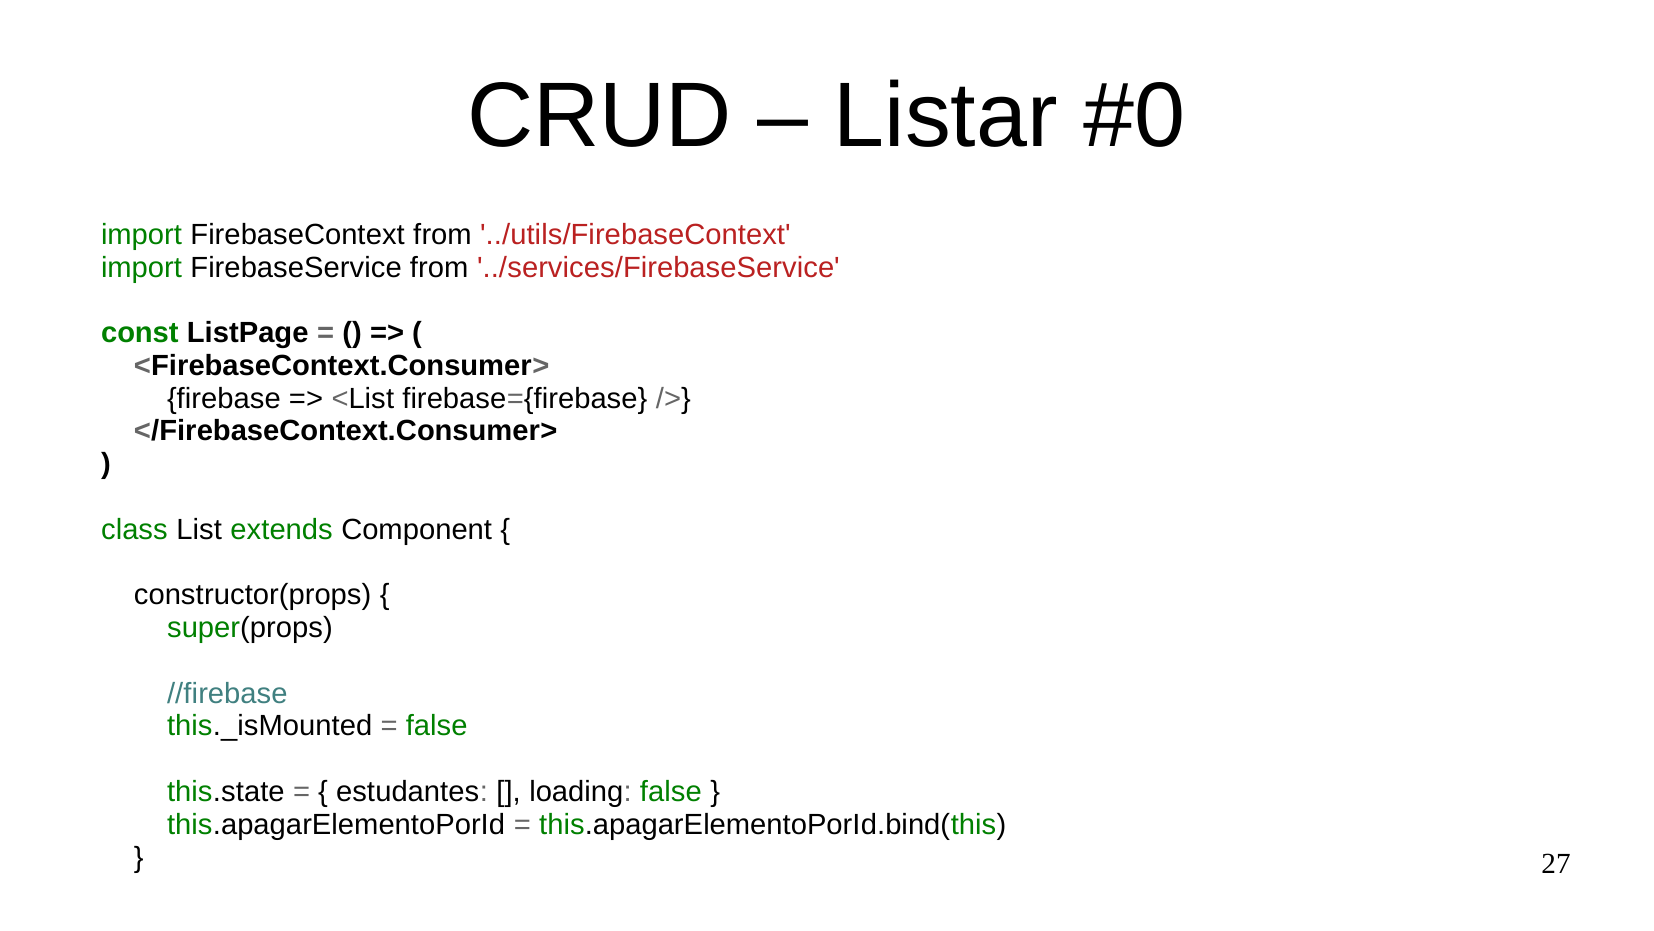

# CRUD – Listar #0
import FirebaseContext from '../utils/FirebaseContext'
import FirebaseService from '../services/FirebaseService'
const ListPage = () => (
 <FirebaseContext.Consumer>
 {firebase => <List firebase={firebase} />}
 </FirebaseContext.Consumer>
)
class List extends Component {
 constructor(props) {
 super(props)
 //firebase
 this._isMounted = false
 this.state = { estudantes: [], loading: false }
 this.apagarElementoPorId = this.apagarElementoPorId.bind(this)
 }
27